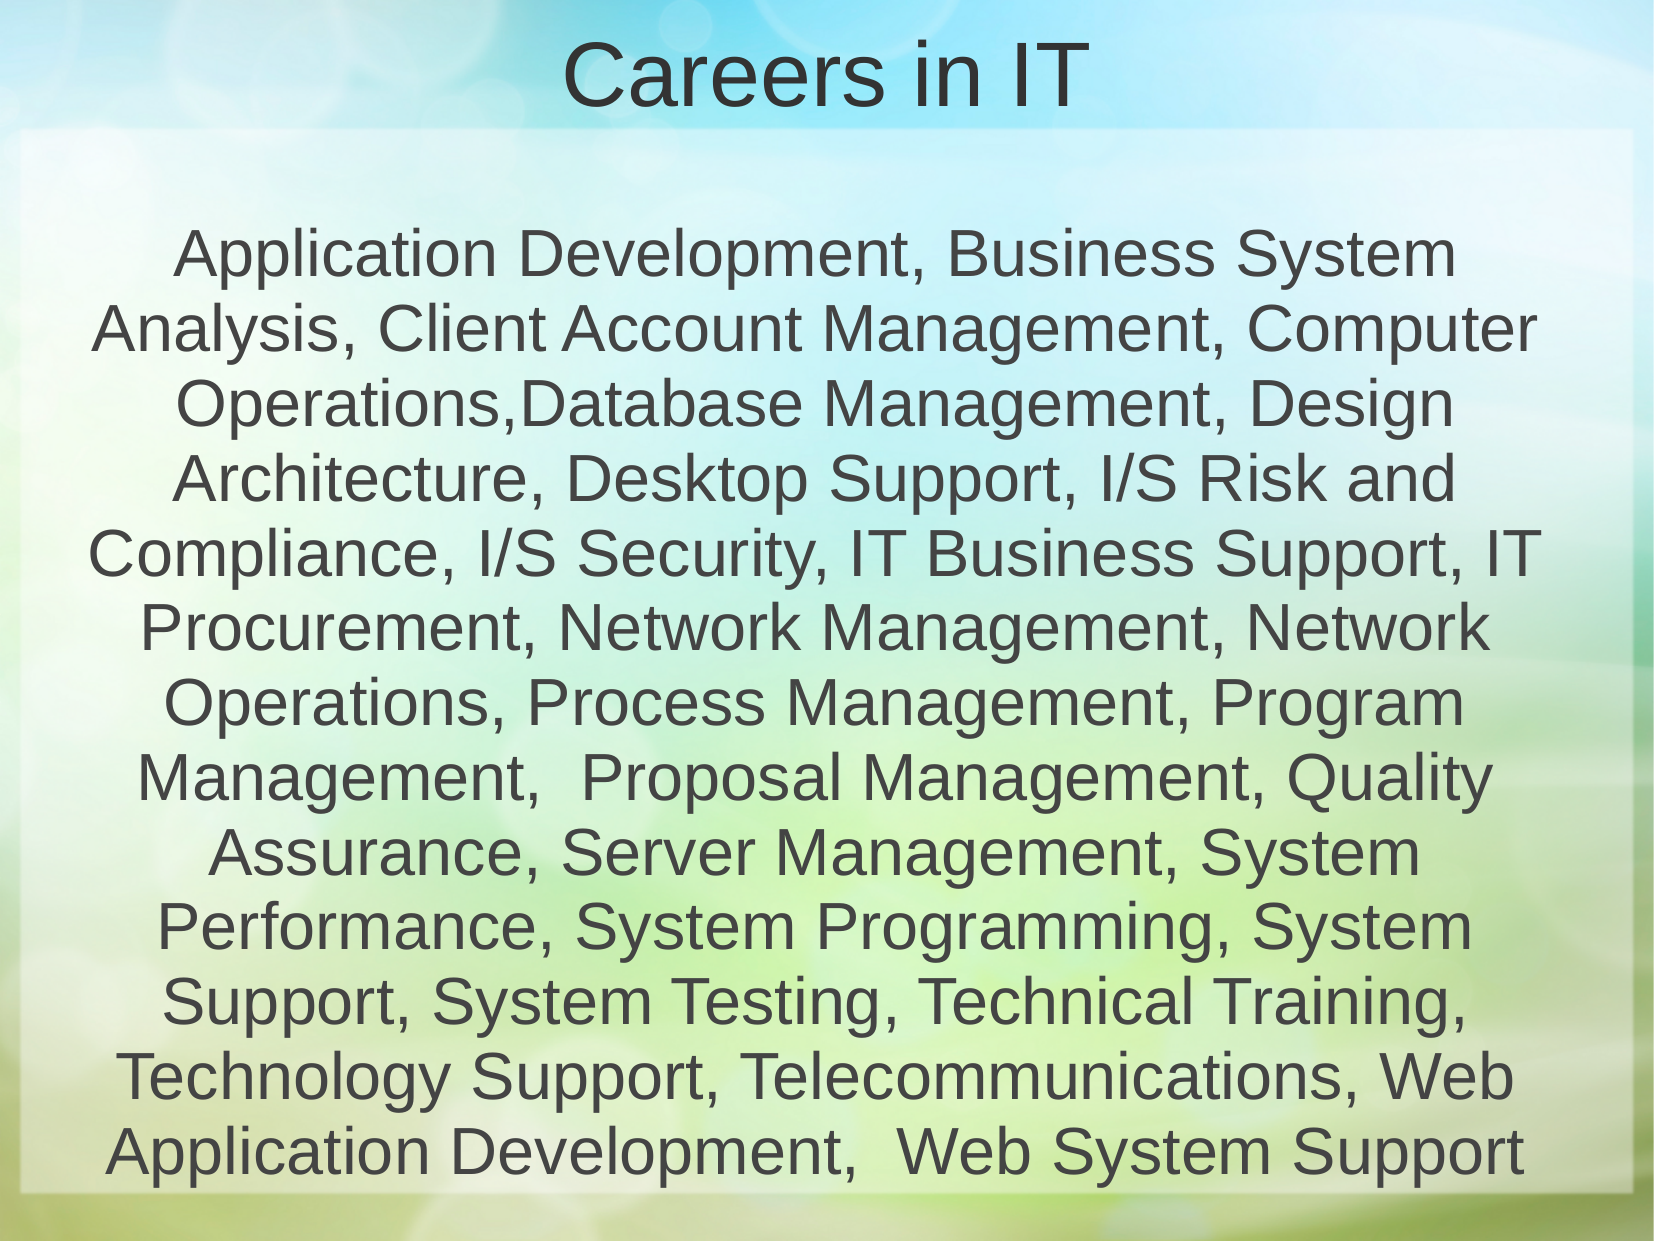

# Careers in IT
Application Development, Business System Analysis, Client Account Management, Computer Operations,Database Management, Design Architecture, Desktop Support, I/S Risk and Compliance, I/S Security, IT Business Support, IT Procurement, Network Management, Network Operations, Process Management, Program Management, Proposal Management, Quality Assurance, Server Management, System Performance, System Programming, System Support, System Testing, Technical Training, Technology Support, Telecommunications, Web Application Development, Web System Support